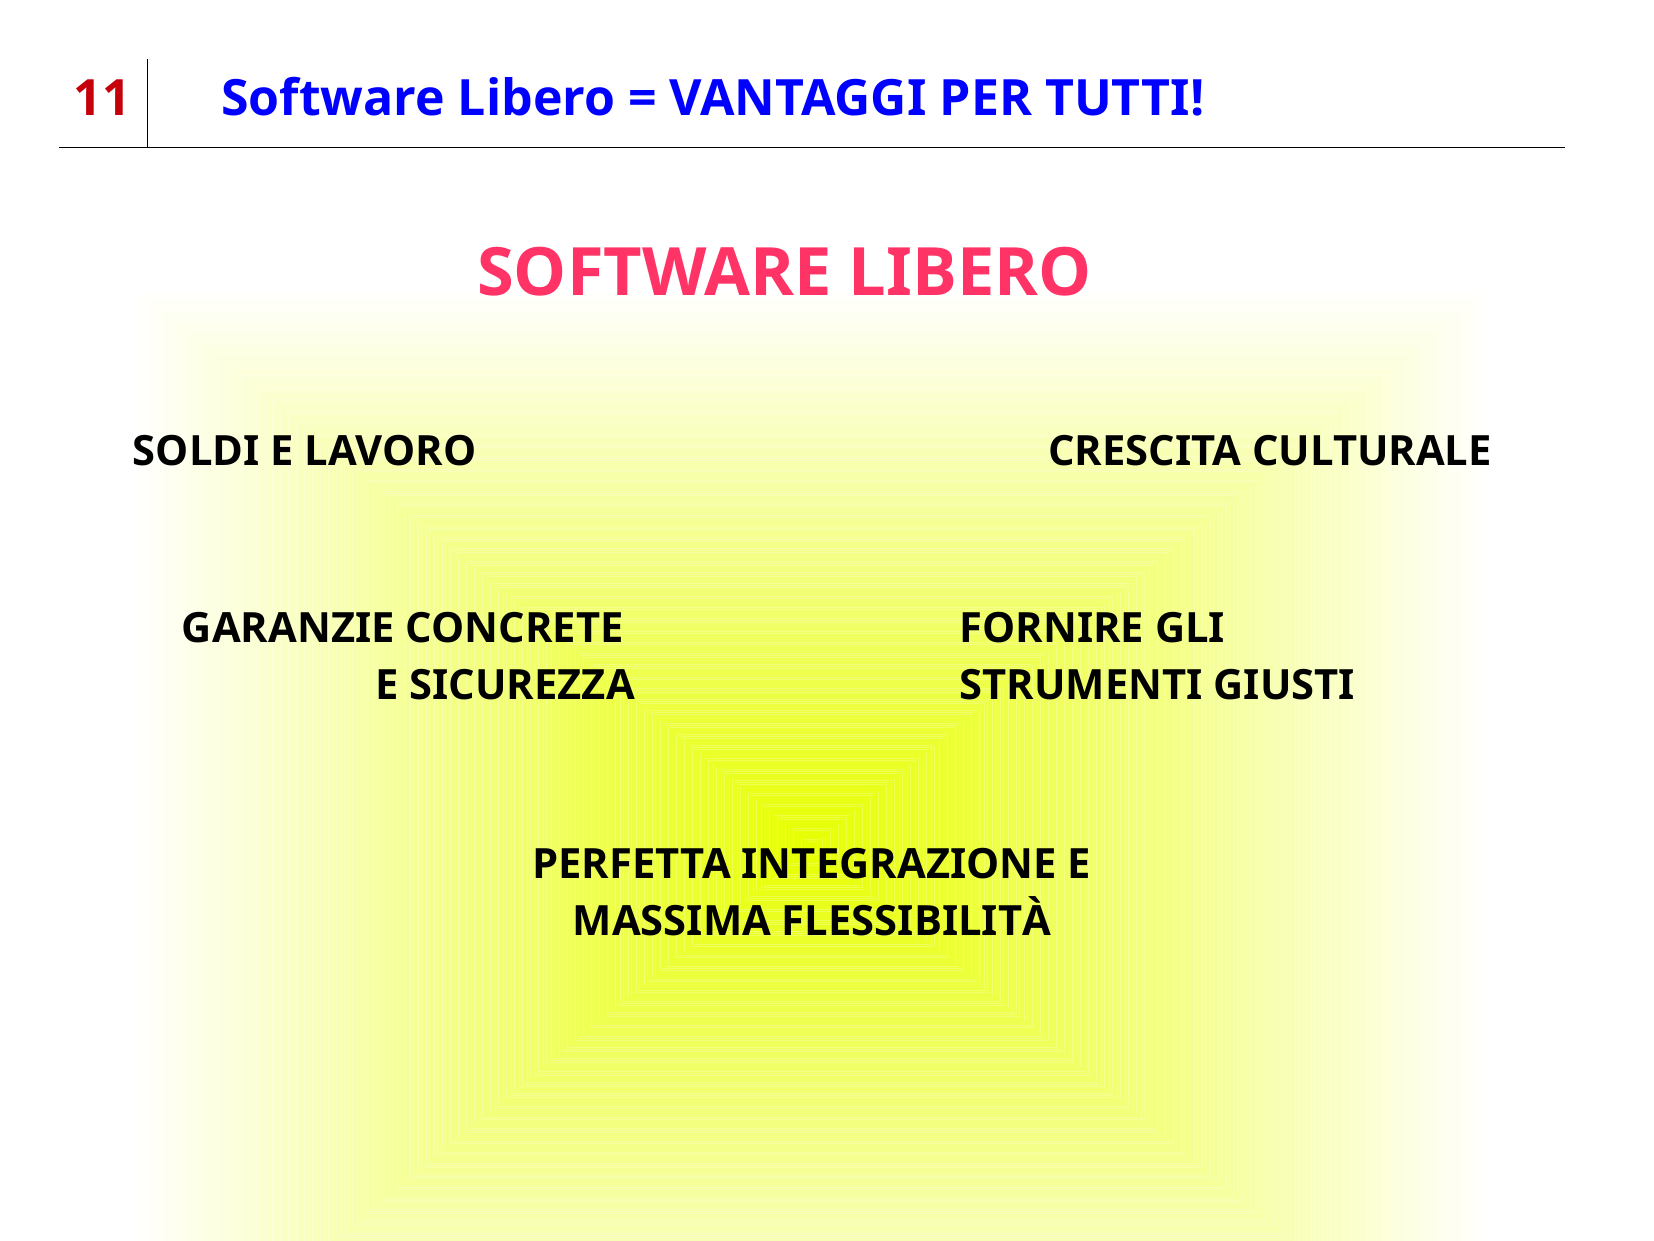

11		Software Libero = VANTAGGI PER TUTTI!
SOFTWARE LIBERO
SOLDI E LAVORO
CRESCITA CULTURALE
GARANZIE CONCRETE
E SICUREZZA
FORNIRE GLI
STRUMENTI GIUSTI
PERFETTA INTEGRAZIONE E MASSIMA FLESSIBILITÀ